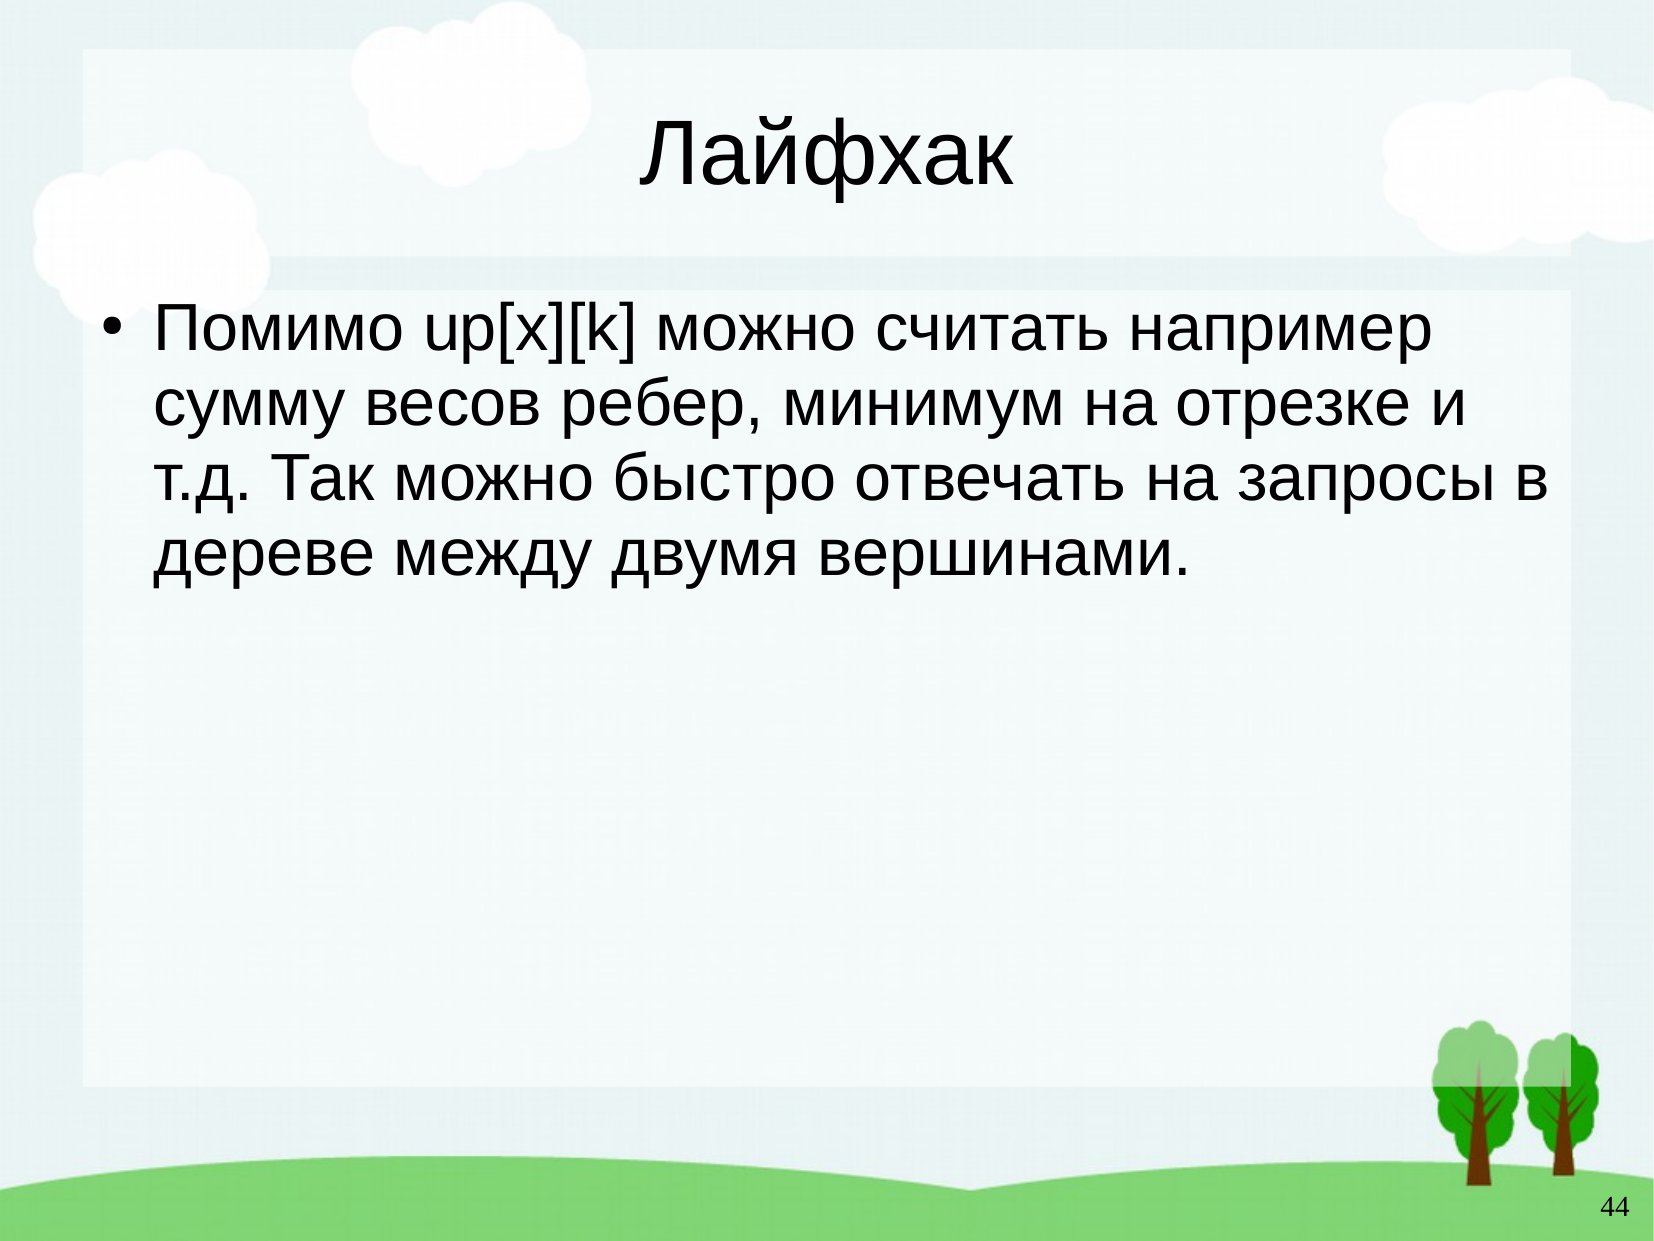

# Лайфхак
Помимо up[x][k] можно считать например сумму весов ребер, минимум на отрезке и т.д. Так можно быстро отвечать на запросы в дереве между двумя вершинами.
44